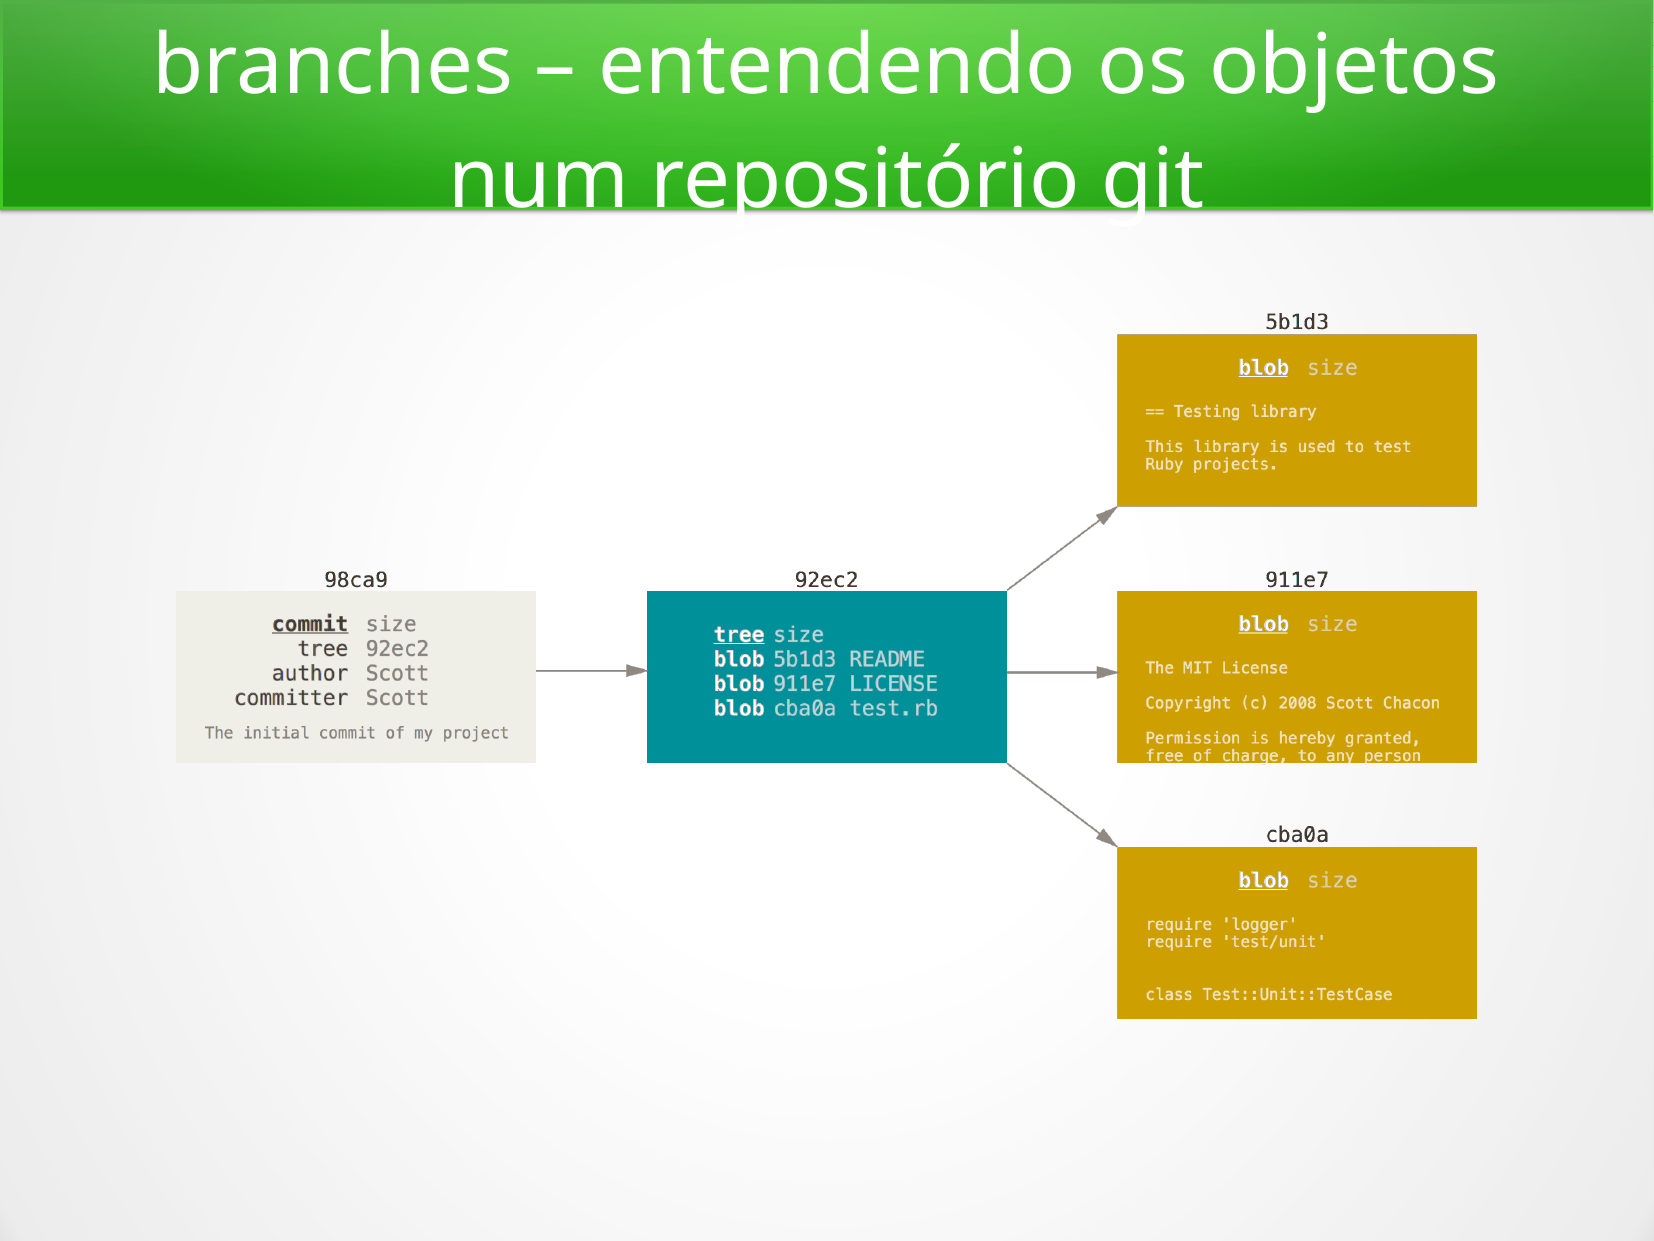

# branches – entendendo os objetos num repositório git